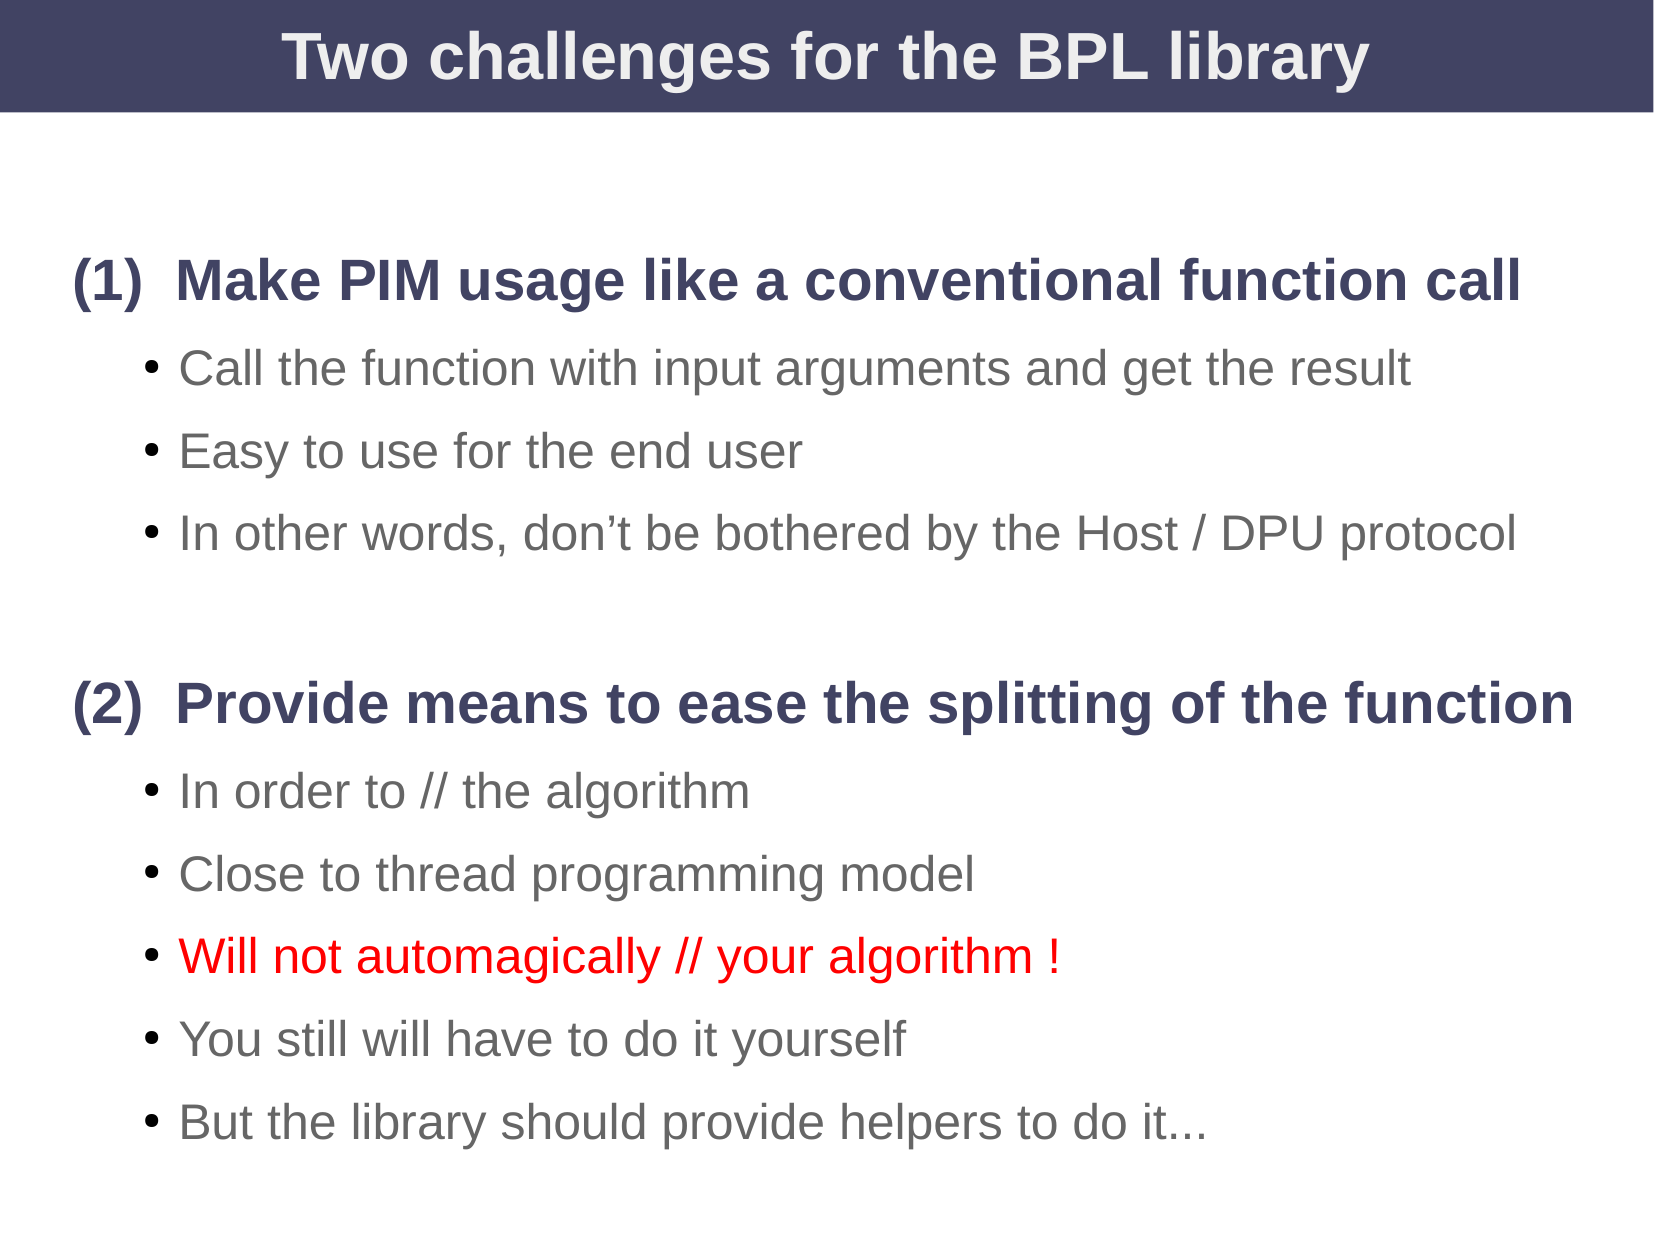

Two challenges for the BPL library
(1) Make PIM usage like a conventional function call
Call the function with input arguments and get the result
Easy to use for the end user
In other words, don’t be bothered by the Host / DPU protocol
(2) Provide means to ease the splitting of the function
In order to // the algorithm
Close to thread programming model
Will not automagically // your algorithm !
You still will have to do it yourself
But the library should provide helpers to do it...